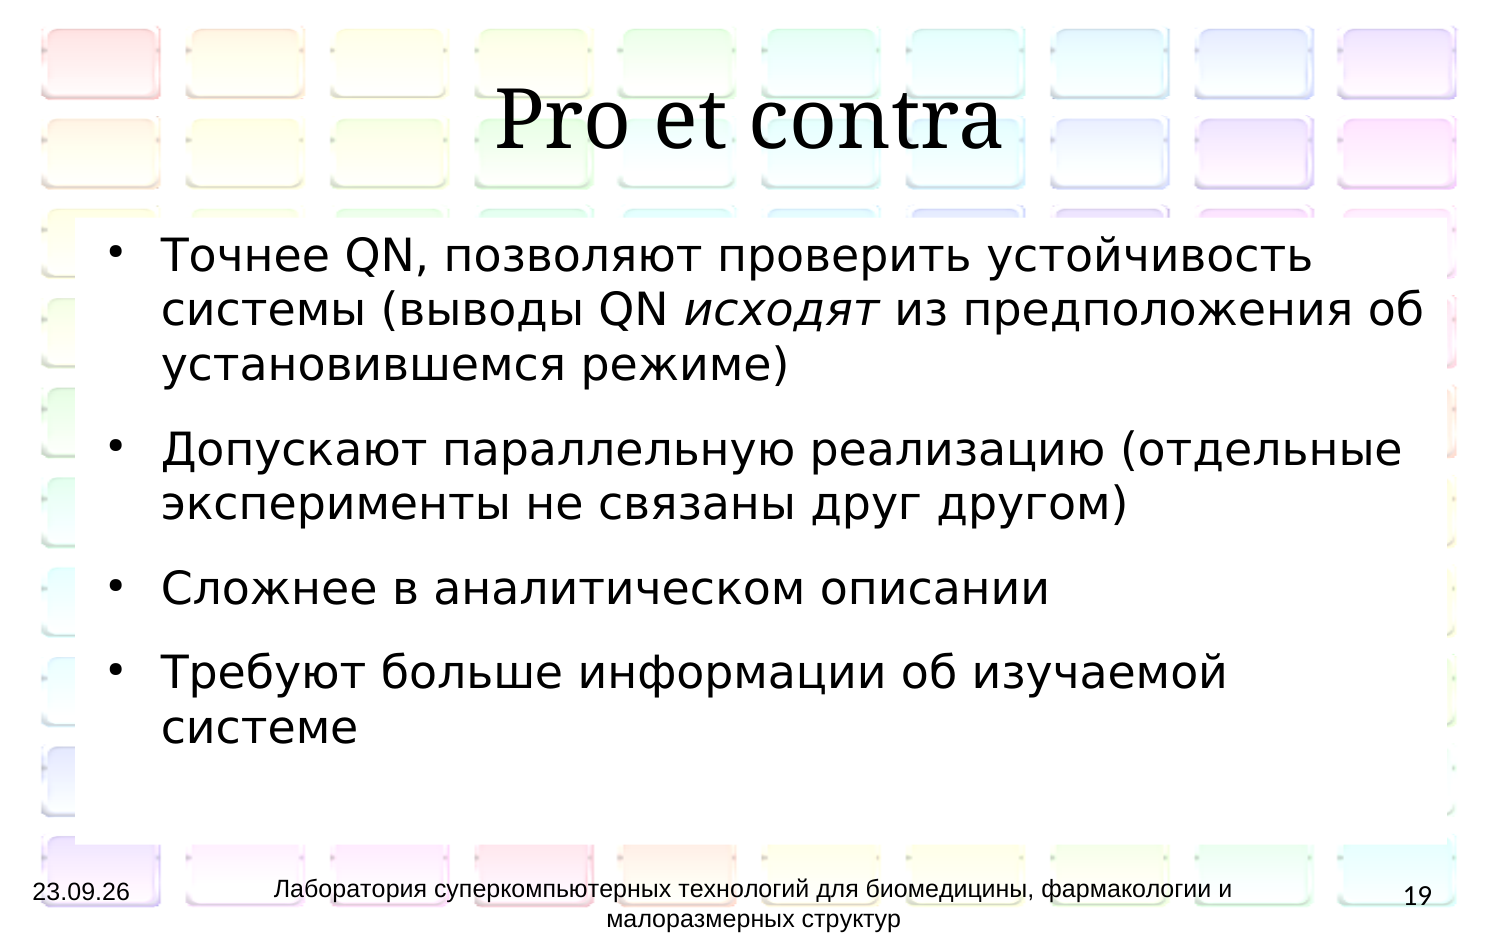

# Pro et contra
Точнее QN, позволяют проверить устойчивость системы (выводы QN исходят из предположения об установившемся режиме)
Допускают параллельную реализацию (отдельные эксперименты не связаны друг другом)
Сложнее в аналитическом описании
Требуют больше информации об изучаемой системе
Лаборатория суперкомпьютерных технологий для биомедицины, фармакологии и малоразмерных структур